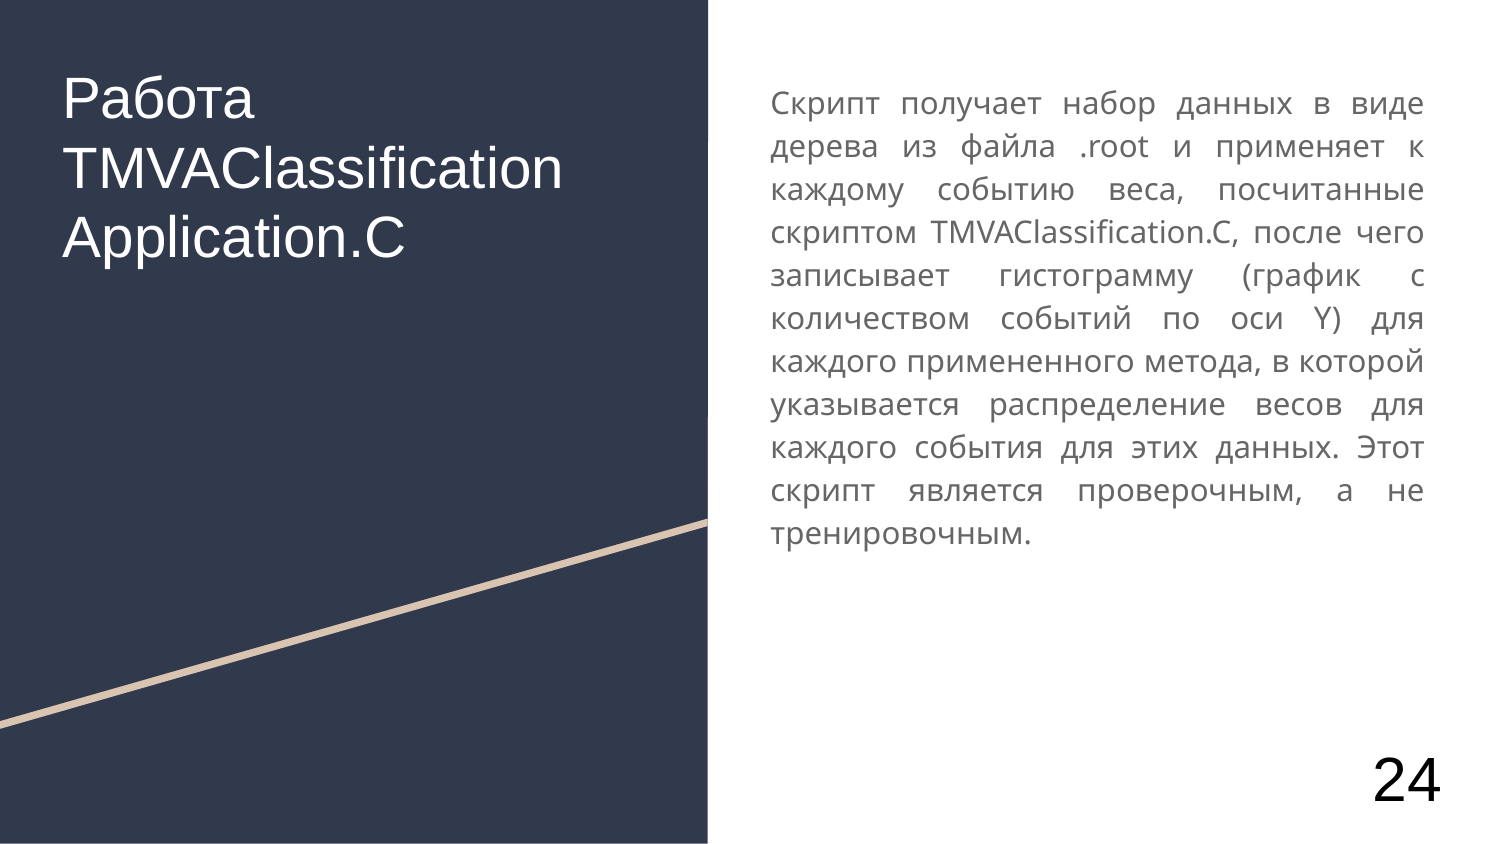

# Работа TMVAClassificationApplication.C
Скрипт получает набор данных в виде дерева из файла .root и применяет к каждому событию веса, посчитанные скриптом TMVAClassification.C, после чего записывает гистограмму (график с количеством событий по оси Y) для каждого примененного метода, в которой указывается распределение весов для каждого события для этих данных. Этот скрипт является проверочным, а не тренировочным.
24